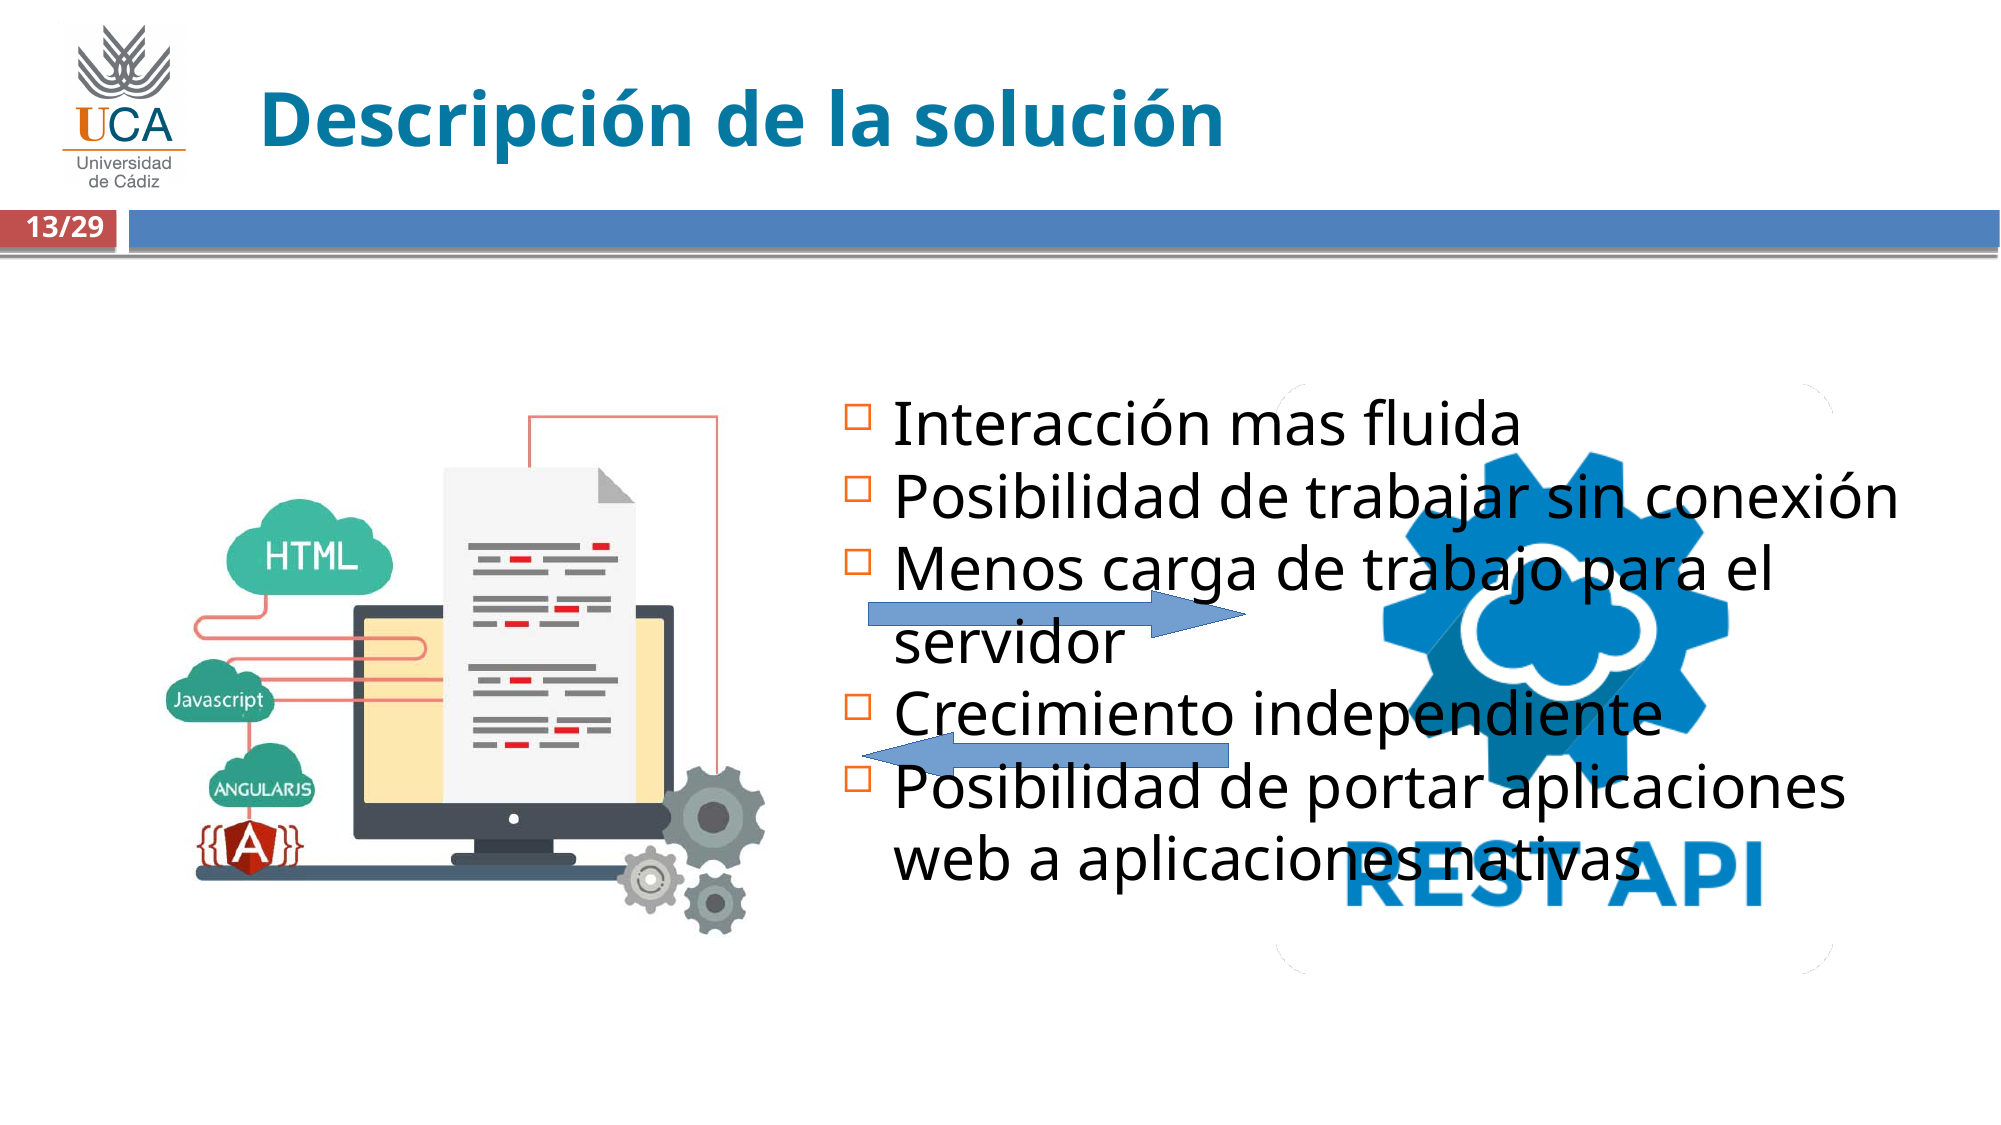

Descripción de la solución
Interacción mas fluida
Posibilidad de trabajar sin conexión
Menos carga de trabajo para el servidor
Crecimiento independiente
Posibilidad de portar aplicaciones web a aplicaciones nativas